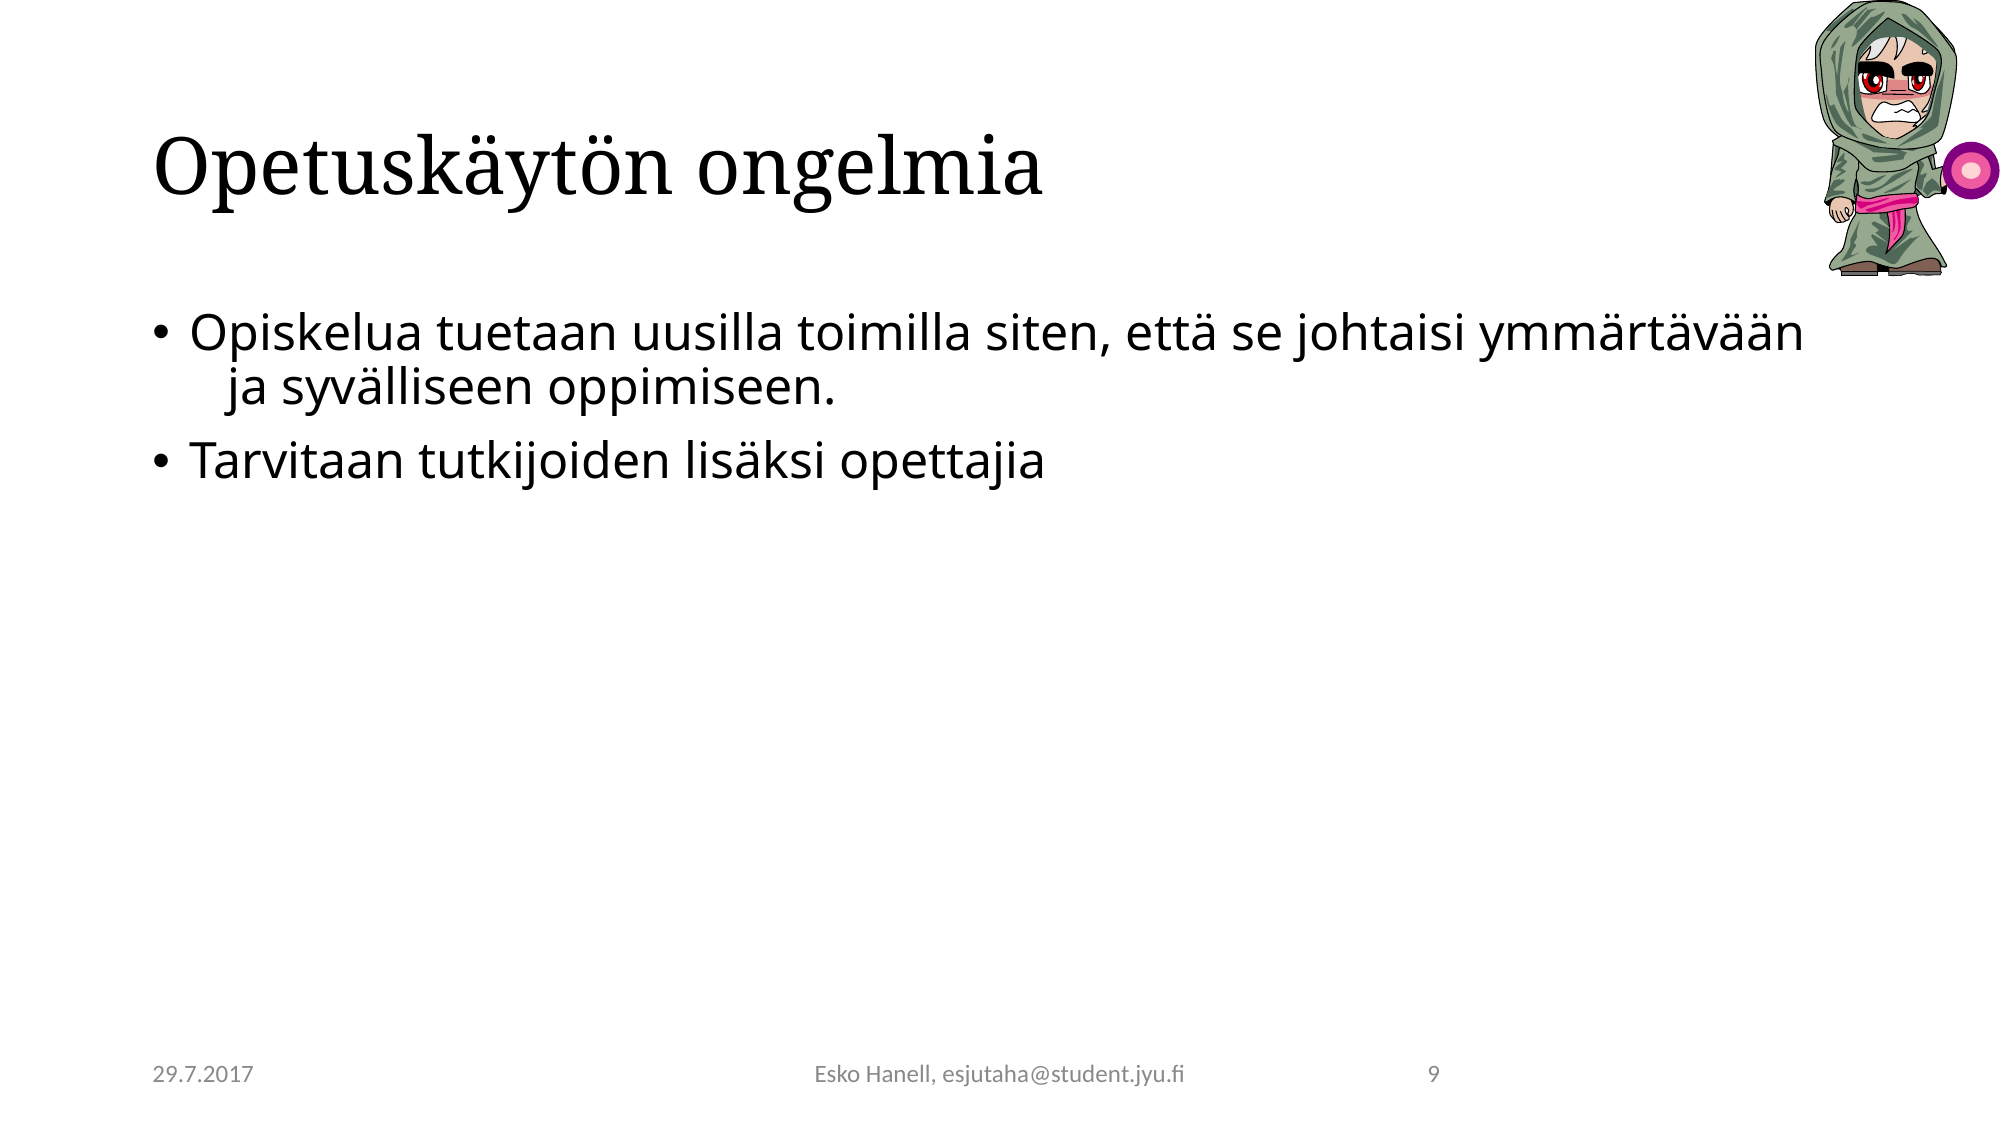

# Opetuskäytön ongelmia
Opiskelua tuetaan uusilla toimilla siten, että se johtaisi ymmärtävään ja syvälliseen oppimiseen.
Tarvitaan tutkijoiden lisäksi opettajia
29.7.2017
Esko Hanell, esjutaha@student.jyu.fi